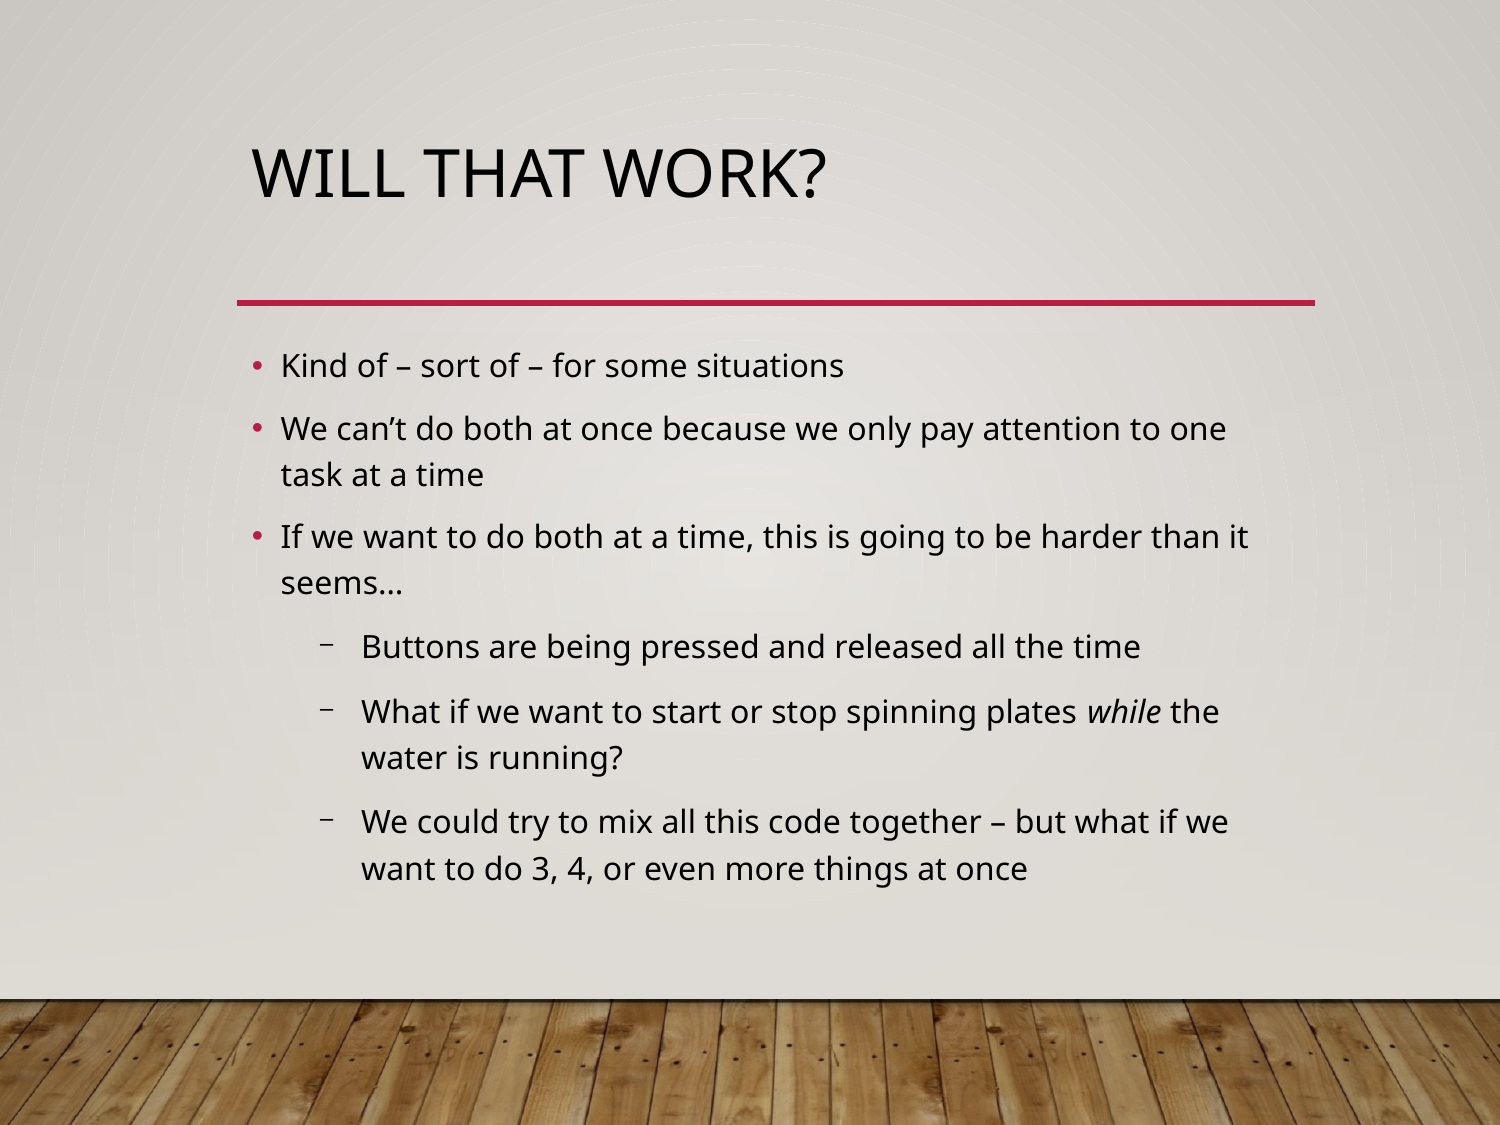

# Will that work?
Kind of – sort of – for some situations
We can’t do both at once because we only pay attention to one task at a time
If we want to do both at a time, this is going to be harder than it seems…
Buttons are being pressed and released all the time
What if we want to start or stop spinning plates while the water is running?
We could try to mix all this code together – but what if we want to do 3, 4, or even more things at once